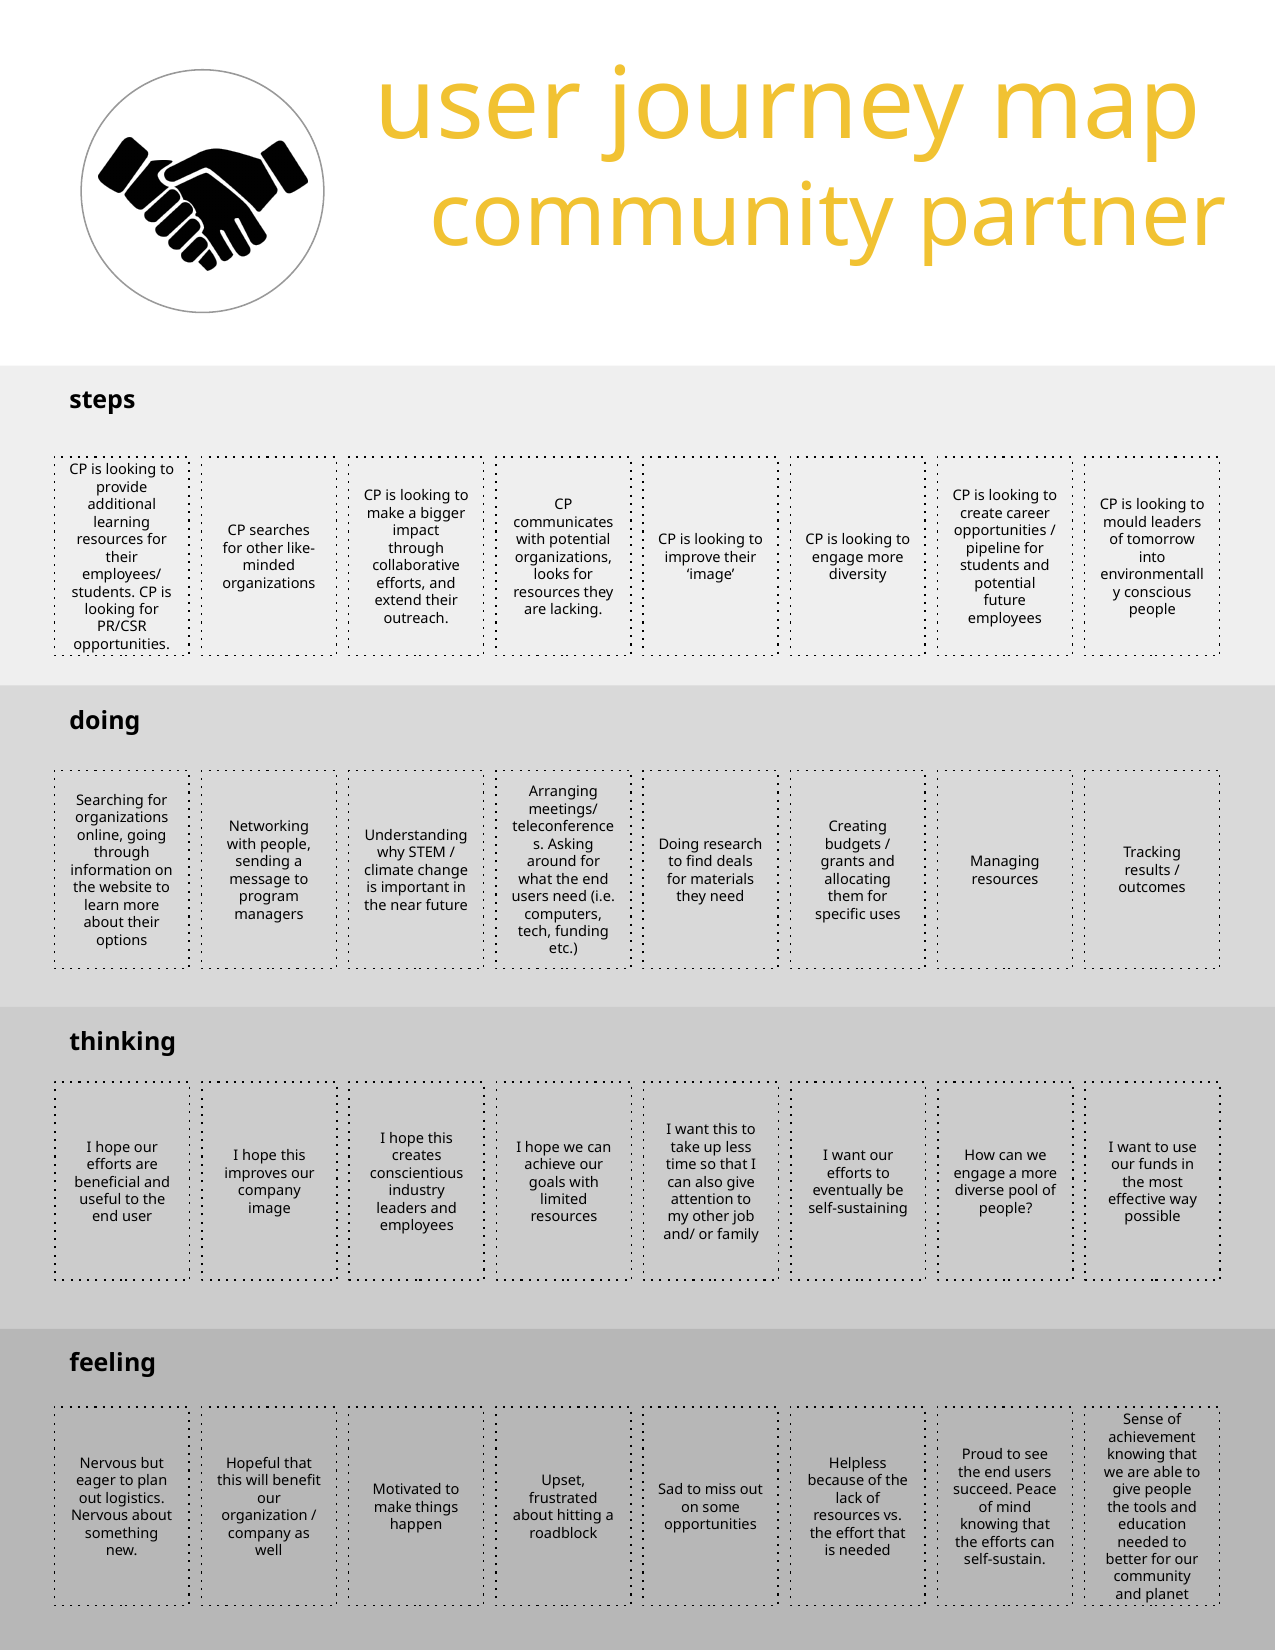

# user journey map
community partner
steps
CP is looking to provide additional learning resources for their employees/ students. CP is looking for PR/CSR opportunities.
CP searches for other like-minded organizations
CP is looking to make a bigger impact through collaborative efforts, and extend their outreach.
CP communicates with potential organizations, looks for resources they are lacking.
CP is looking to improve their ‘image’
CP is looking to engage more diversity
CP is looking to create career opportunities / pipeline for students and potential future employees
CP is looking to mould leaders of tomorrow into environmentally conscious people
doing
Searching for organizations online, going through information on the website to learn more about their options
Networking with people, sending a message to program managers
Understanding why STEM / climate change is important in the near future
Arranging meetings/ teleconferences. Asking around for what the end users need (i.e. computers, tech, funding etc.)
Doing research to find deals for materials they need
Creating budgets / grants and allocating them for specific uses
Managing resources
Tracking results / outcomes
thinking
I hope our efforts are beneficial and useful to the end user
I hope this improves our company image
I hope this creates conscientious industry leaders and employees
I hope we can achieve our goals with limited resources
I want this to take up less time so that I can also give attention to my other job and/ or family
I want our efforts to eventually be self-sustaining
How can we engage a more diverse pool of people?
I want to use our funds in the most effective way possible
feeling
Nervous but eager to plan out logistics. Nervous about something new.
Hopeful that this will benefit our organization / company as well
Motivated to make things happen
Upset, frustrated about hitting a roadblock
Sad to miss out on some opportunities
Helpless because of the lack of resources vs. the effort that is needed
Proud to see the end users succeed. Peace of mind knowing that the efforts can self-sustain.
Sense of achievement knowing that we are able to give people the tools and education needed to better for our community and planet